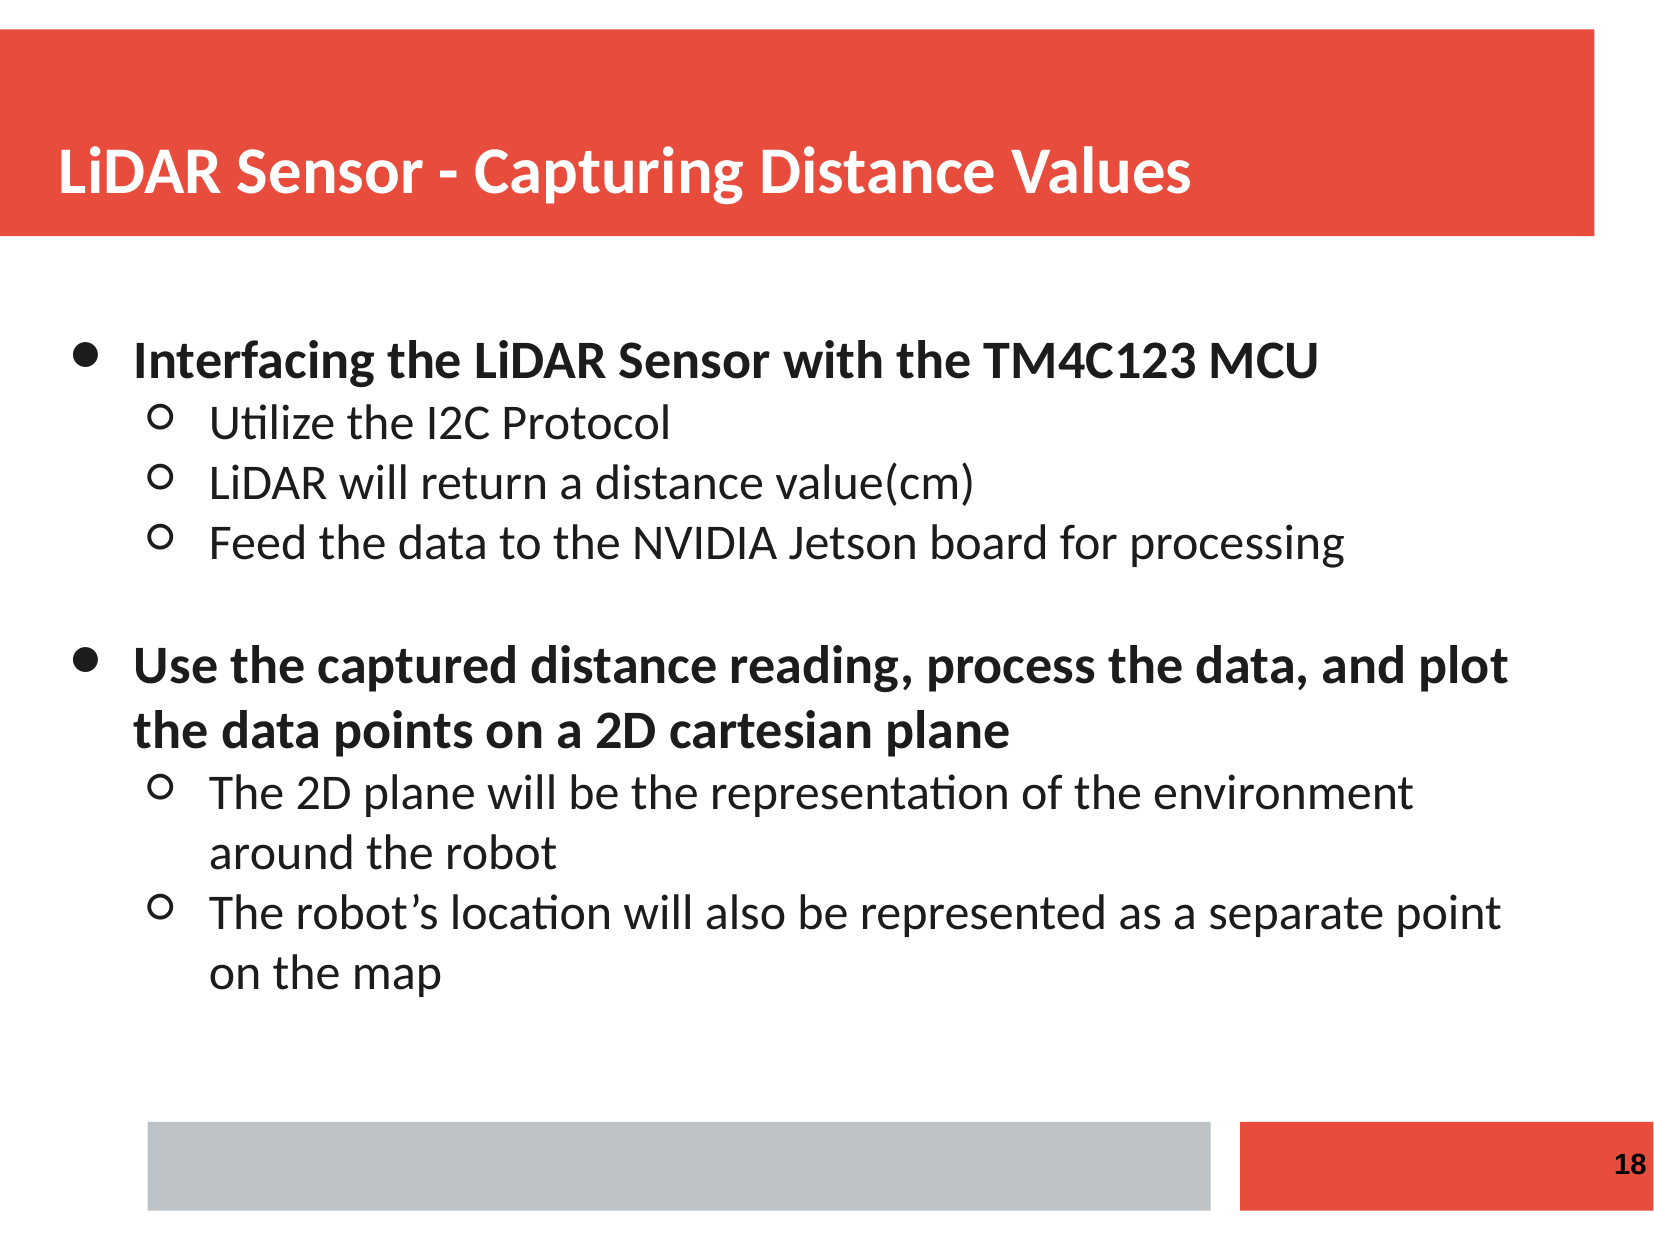

LiDAR Sensor - Capturing Distance Values
Interfacing the LiDAR Sensor with the TM4C123 MCU
Utilize the I2C Protocol
LiDAR will return a distance value(cm)
Feed the data to the NVIDIA Jetson board for processing
Use the captured distance reading, process the data, and plot the data points on a 2D cartesian plane
The 2D plane will be the representation of the environment around the robot
The robot’s location will also be represented as a separate point on the map